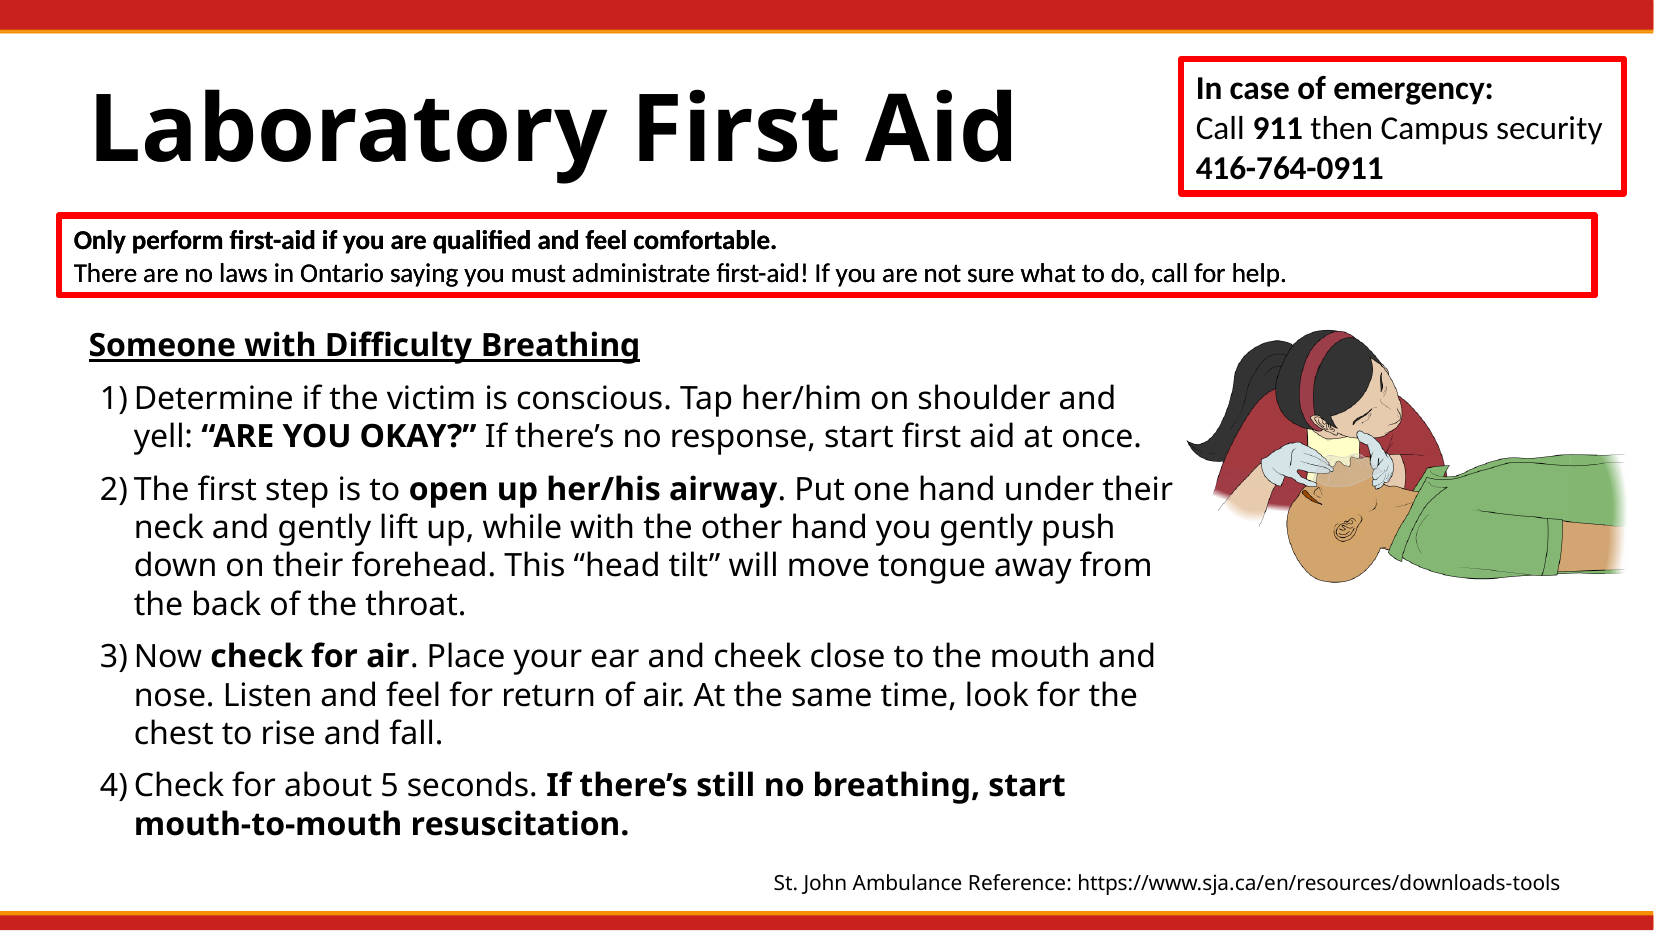

# Laboratory First Aid
In case of emergency:
Call 911 then Campus security 416-764-0911
Only perform first-aid if you are qualified and feel comfortable.
There are no laws in Ontario saying you must administrate first-aid! If you are not sure what to do, call for help.
Only perform first-aid if you are qualified and feel comfortable.
There are no laws in Ontario saying you must administrate first-aid! If you are not sure what to do, call for help.
Someone with Difficulty Breathing
Determine if the victim is conscious. Tap her/him on shoulder and yell: “ARE YOU OKAY?” If there’s no response, start first aid at once.
The first step is to open up her/his airway. Put one hand under their neck and gently lift up, while with the other hand you gently push down on their forehead. This “head tilt” will move tongue away from the back of the throat.
Now check for air. Place your ear and cheek close to the mouth and nose. Listen and feel for return of air. At the same time, look for the chest to rise and fall.
Check for about 5 seconds. If there’s still no breathing, start mouth-to-mouth resuscitation.
St. John Ambulance Reference: https://www.sja.ca/en/resources/downloads-tools